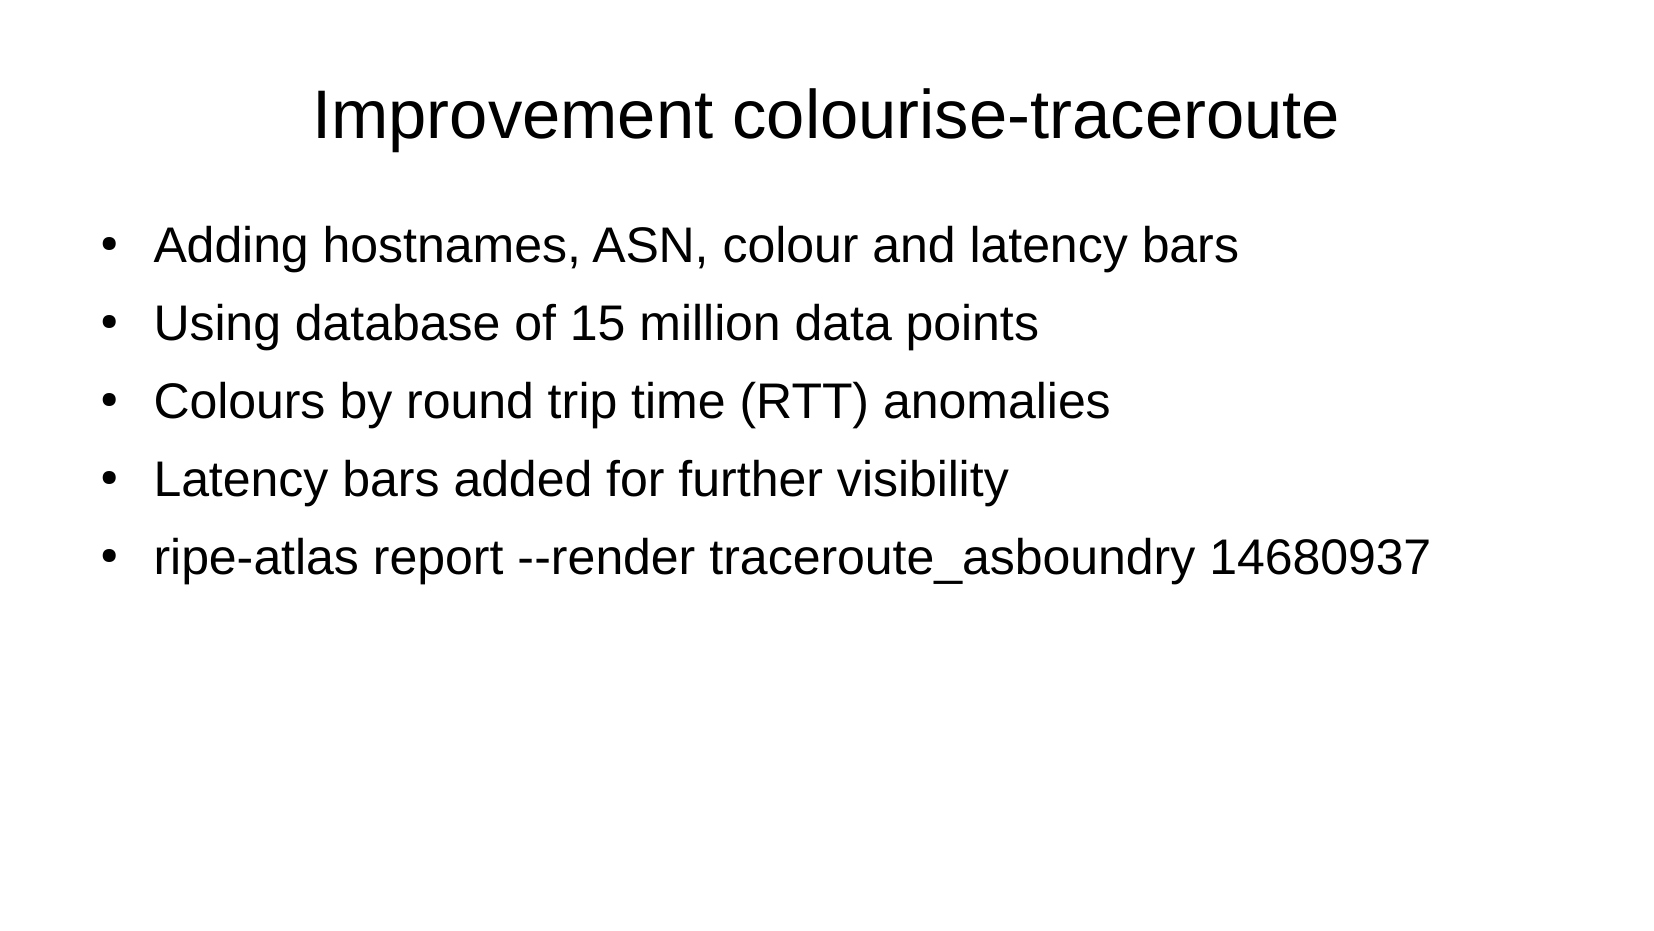

# Improvement colourise-traceroute
Adding hostnames, ASN, colour and latency bars
Using database of 15 million data points
Colours by round trip time (RTT) anomalies
Latency bars added for further visibility
ripe-atlas report --render traceroute_asboundry 14680937